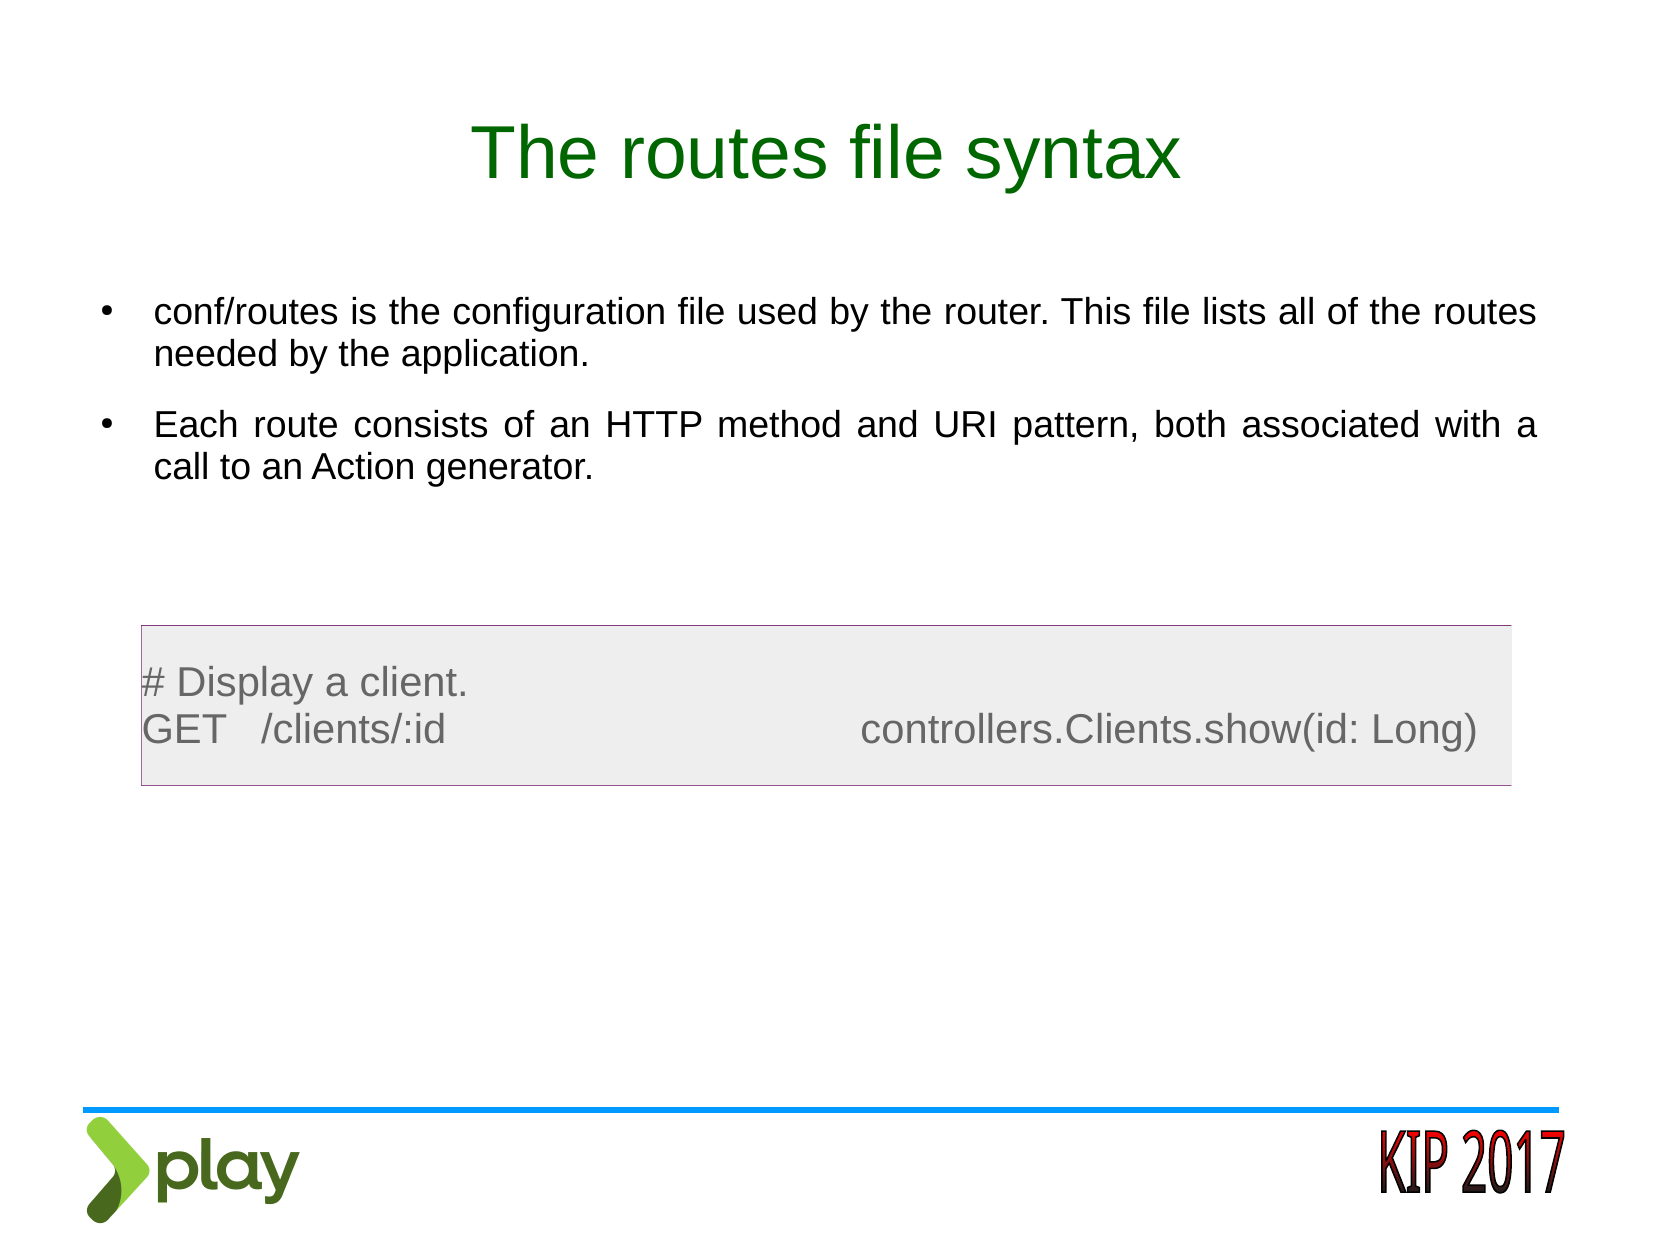

# The routes file syntax
conf/routes is the configuration file used by the router. This file lists all of the routes needed by the application.
Each route consists of an HTTP method and URI pattern, both associated with a call to an Action generator.
# Display a client.
GET /clients/:id controllers.Clients.show(id: Long)